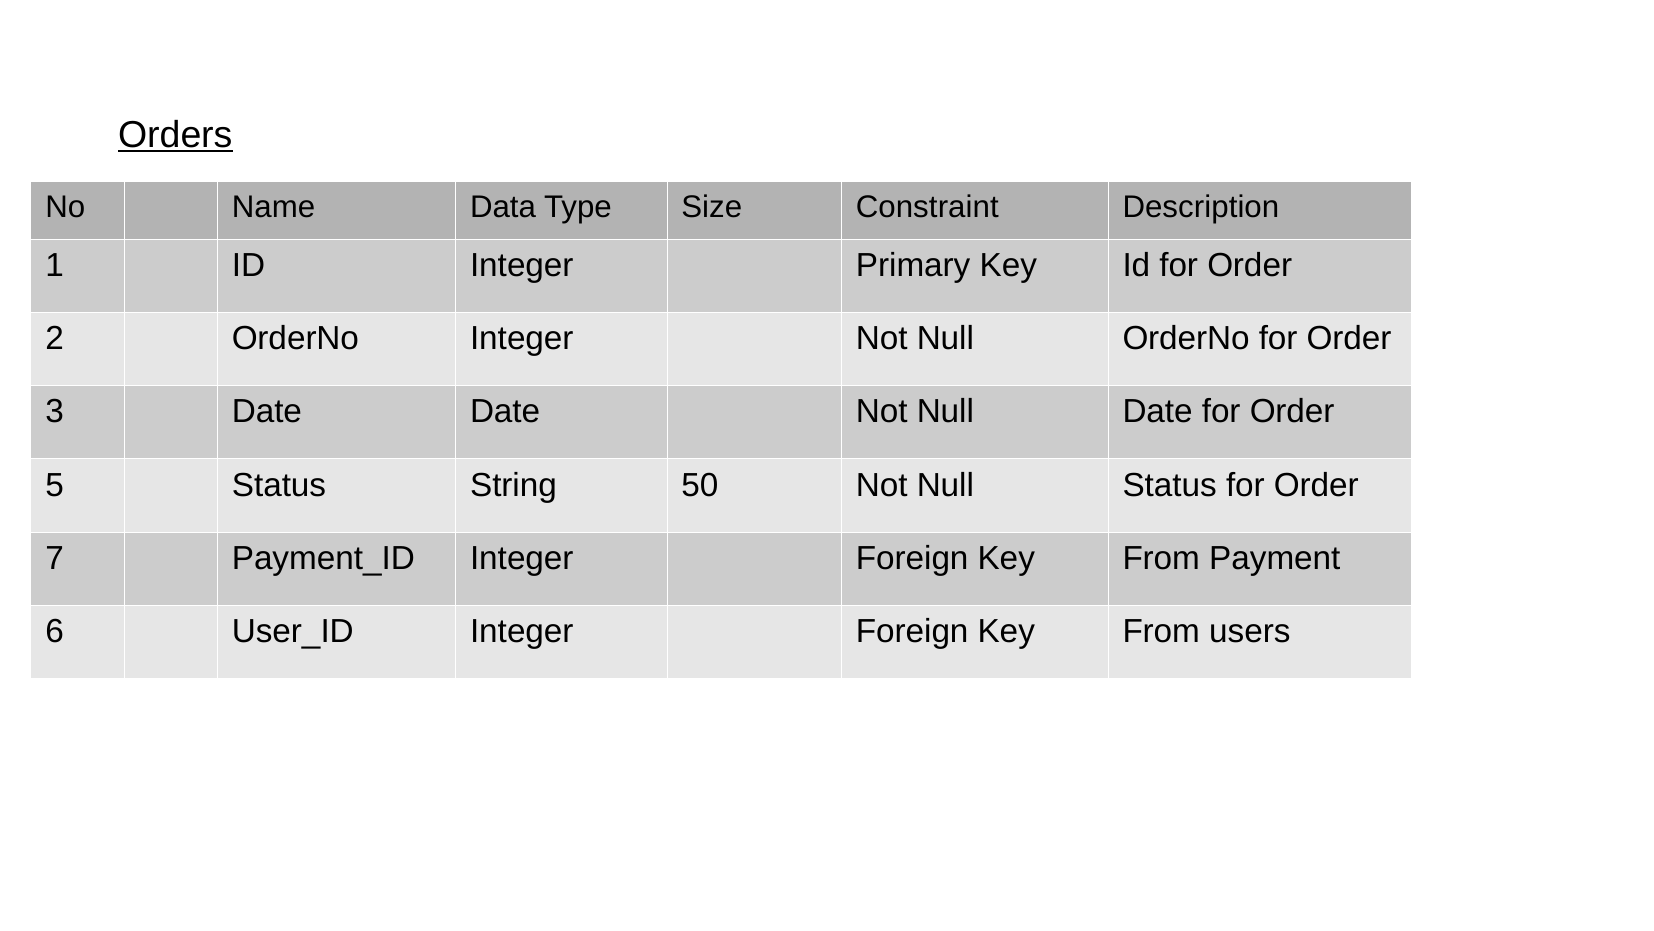

# Orders
| No | | Name | Data Type | Size | Constraint | Description |
| --- | --- | --- | --- | --- | --- | --- |
| 1 | | ID | Integer | | Primary Key | Id for Order |
| 2 | | OrderNo | Integer | | Not Null | OrderNo for Order |
| 3 | | Date | Date | | Not Null | Date for Order |
| 5 | | Status | String | 50 | Not Null | Status for Order |
| 7 | | Payment\_ID | Integer | | Foreign Key | From Payment |
| 6 | | User\_ID | Integer | | Foreign Key | From users |